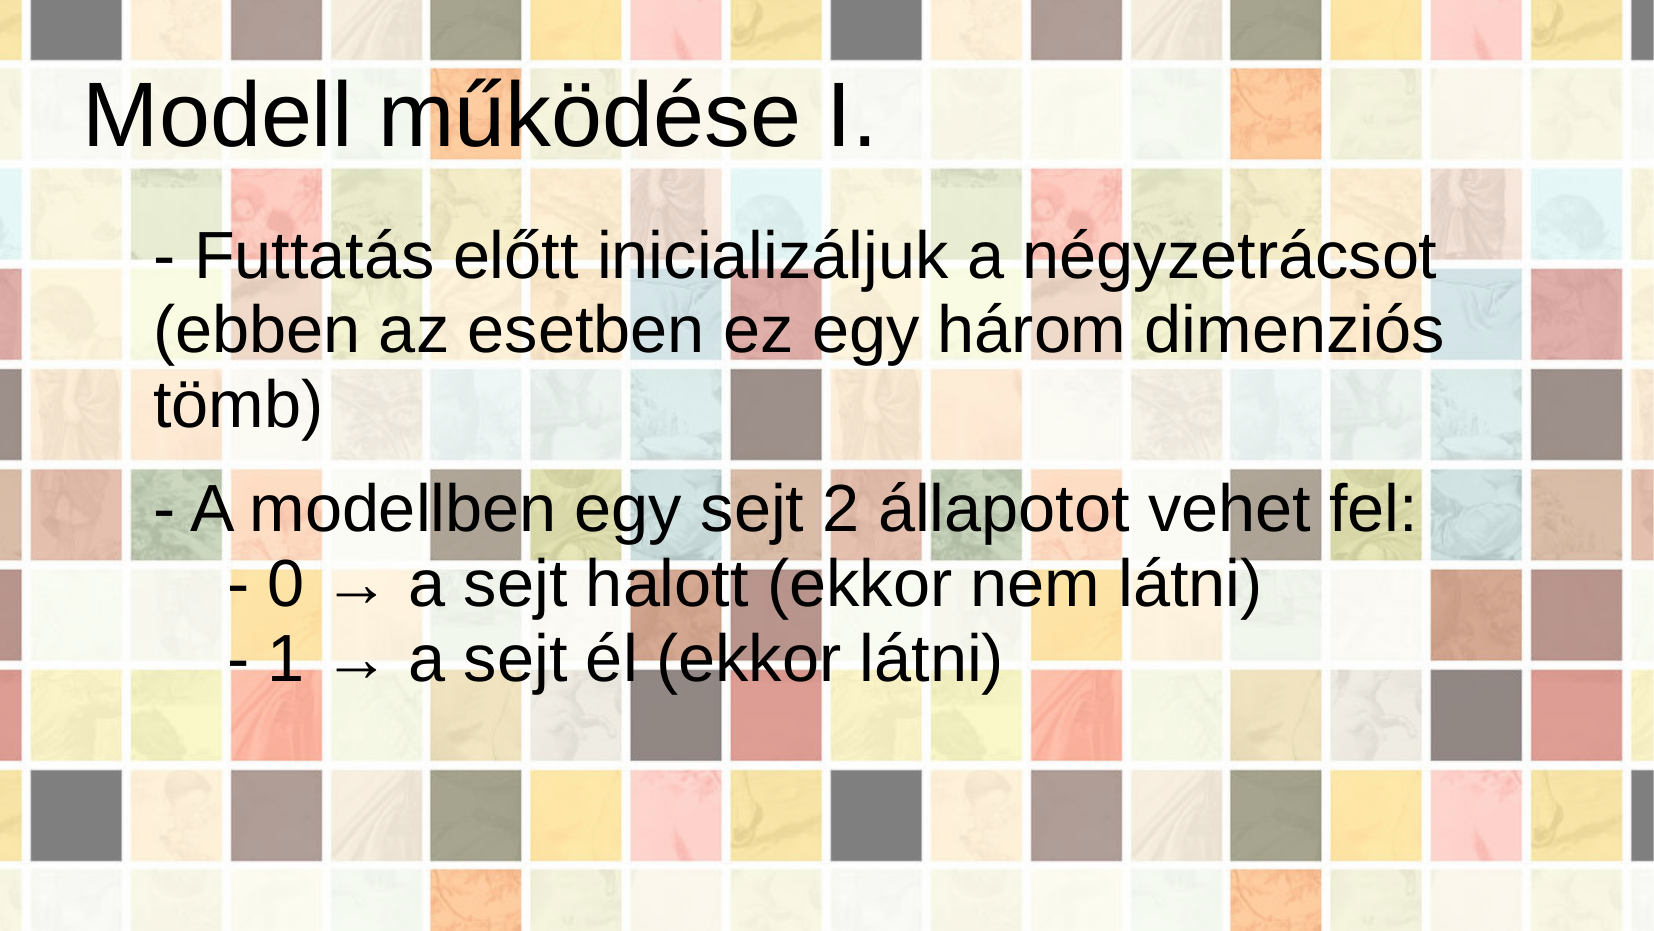

# Modell működése I.
- Futtatás előtt inicializáljuk a négyzetrácsot (ebben az esetben ez egy három dimenziós tömb)
- A modellben egy sejt 2 állapotot vehet fel:
	- 0 → a sejt halott (ekkor nem látni)
	- 1 → a sejt él (ekkor látni)